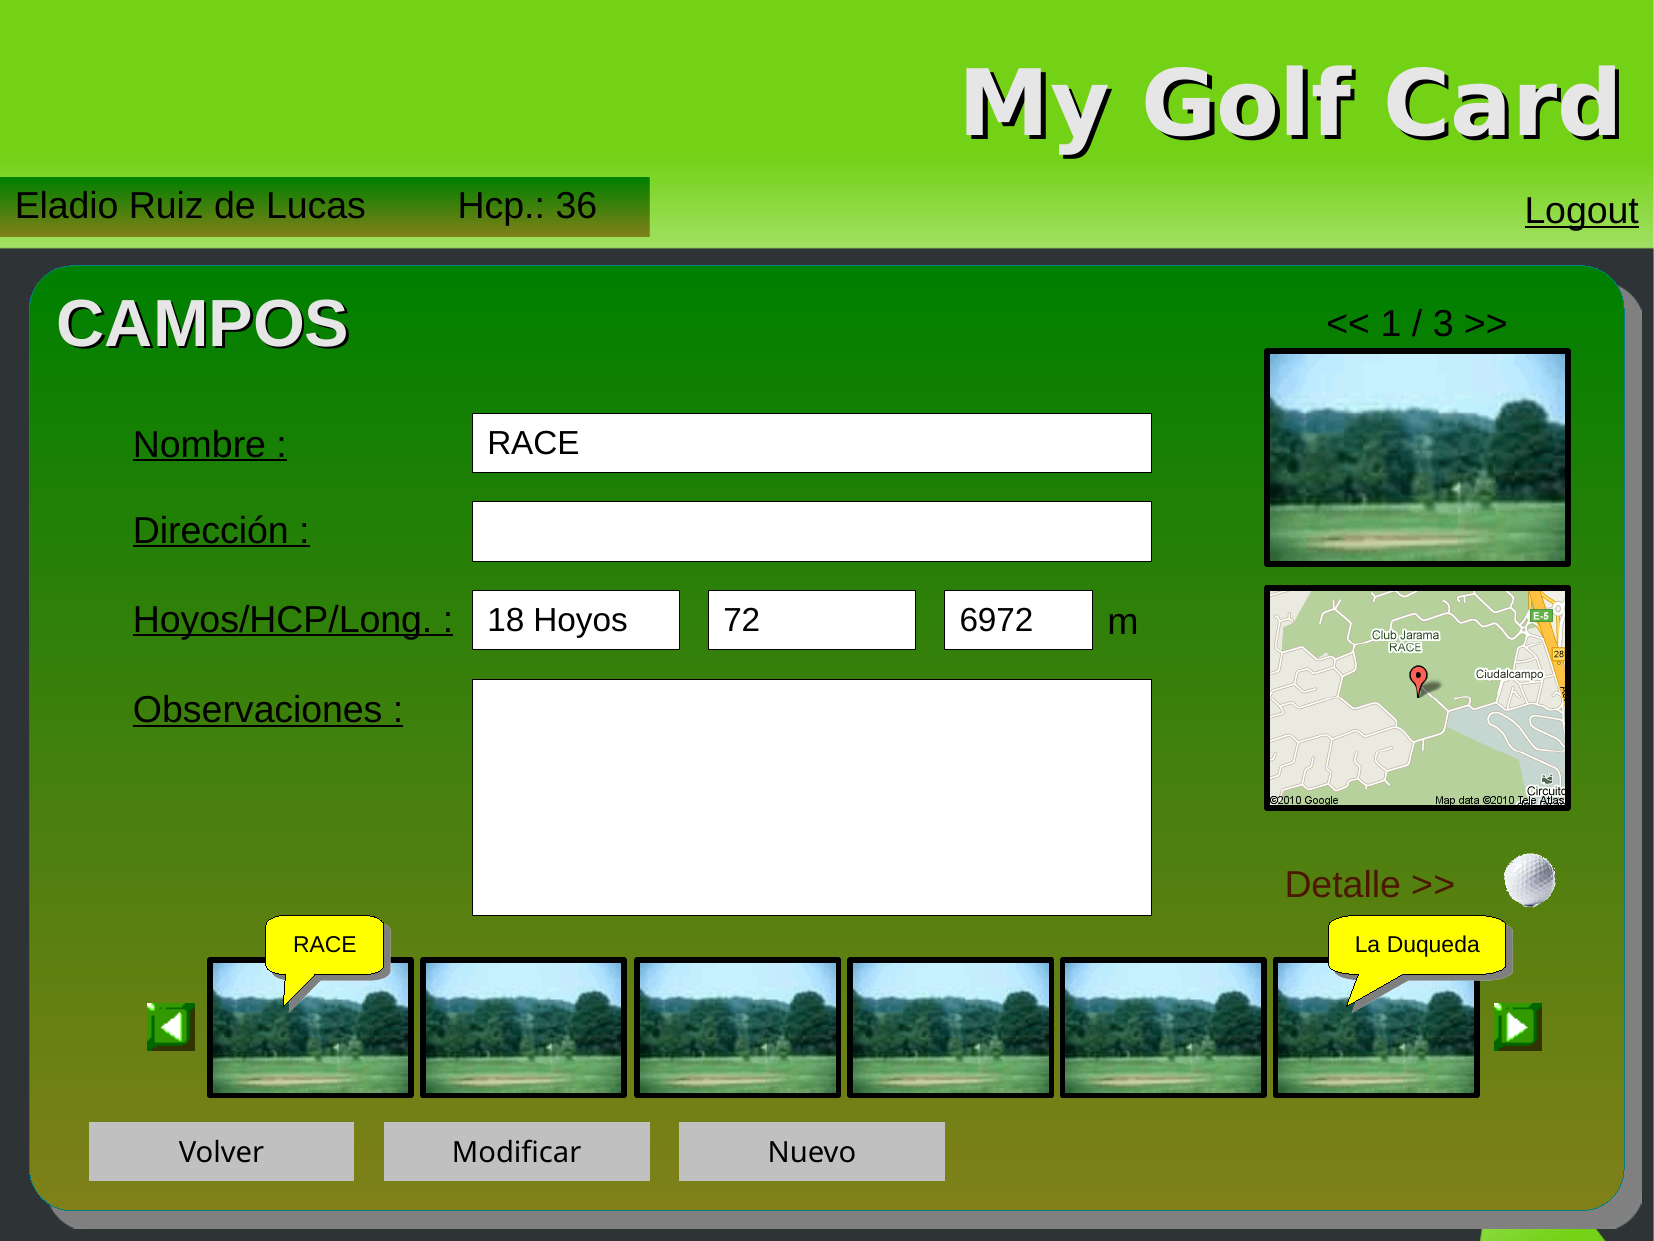

# My Golf Card
Eladio Ruiz de Lucas		Hcp.: 36
Logout
CAMPOS
<< 1 / 3 >>
RACE
Nombre :
Dirección :
Hoyos/HCP/Long. :
18 Hoyos
72
6972
m
Observaciones :
Detalle >>
RACE
La Duqueda